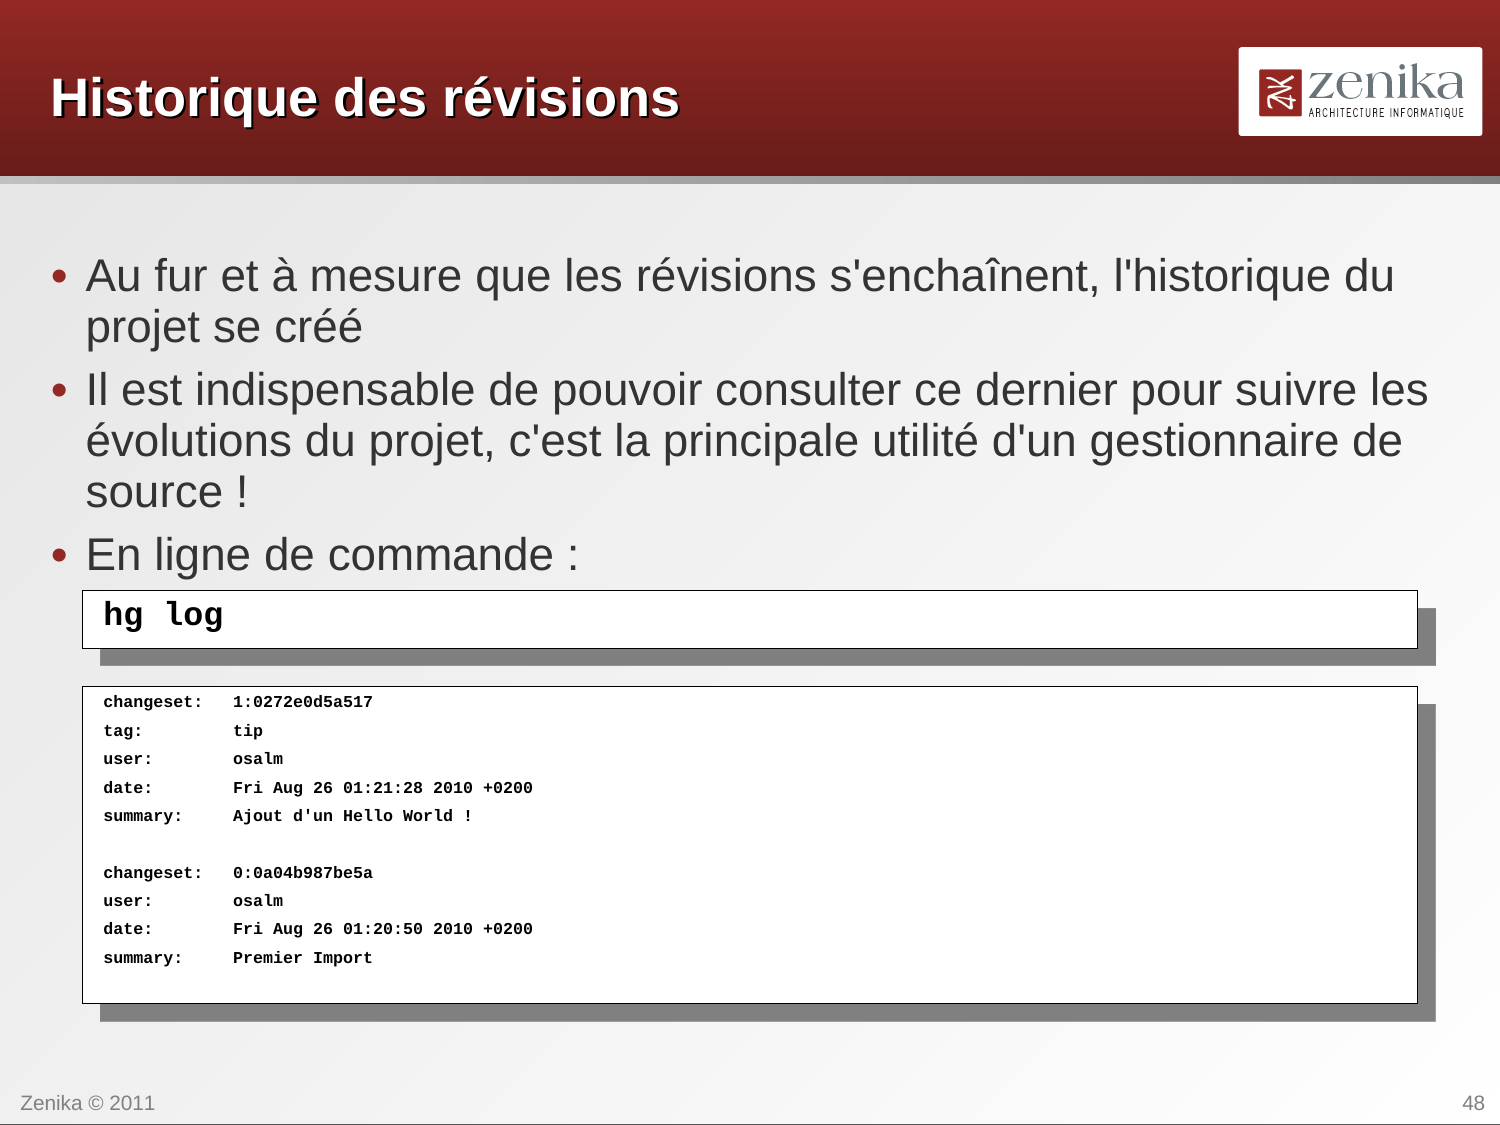

# Historique des révisions
Au fur et à mesure que les révisions s'enchaînent, l'historique du projet se créé
Il est indispensable de pouvoir consulter ce dernier pour suivre les évolutions du projet, c'est la principale utilité d'un gestionnaire de source !
En ligne de commande :
hg log
changeset: 1:0272e0d5a517
tag: tip
user: osalm
date: Fri Aug 26 01:21:28 2010 +0200
summary: Ajout d'un Hello World !
changeset: 0:0a04b987be5a
user: osalm
date: Fri Aug 26 01:20:50 2010 +0200
summary: Premier Import